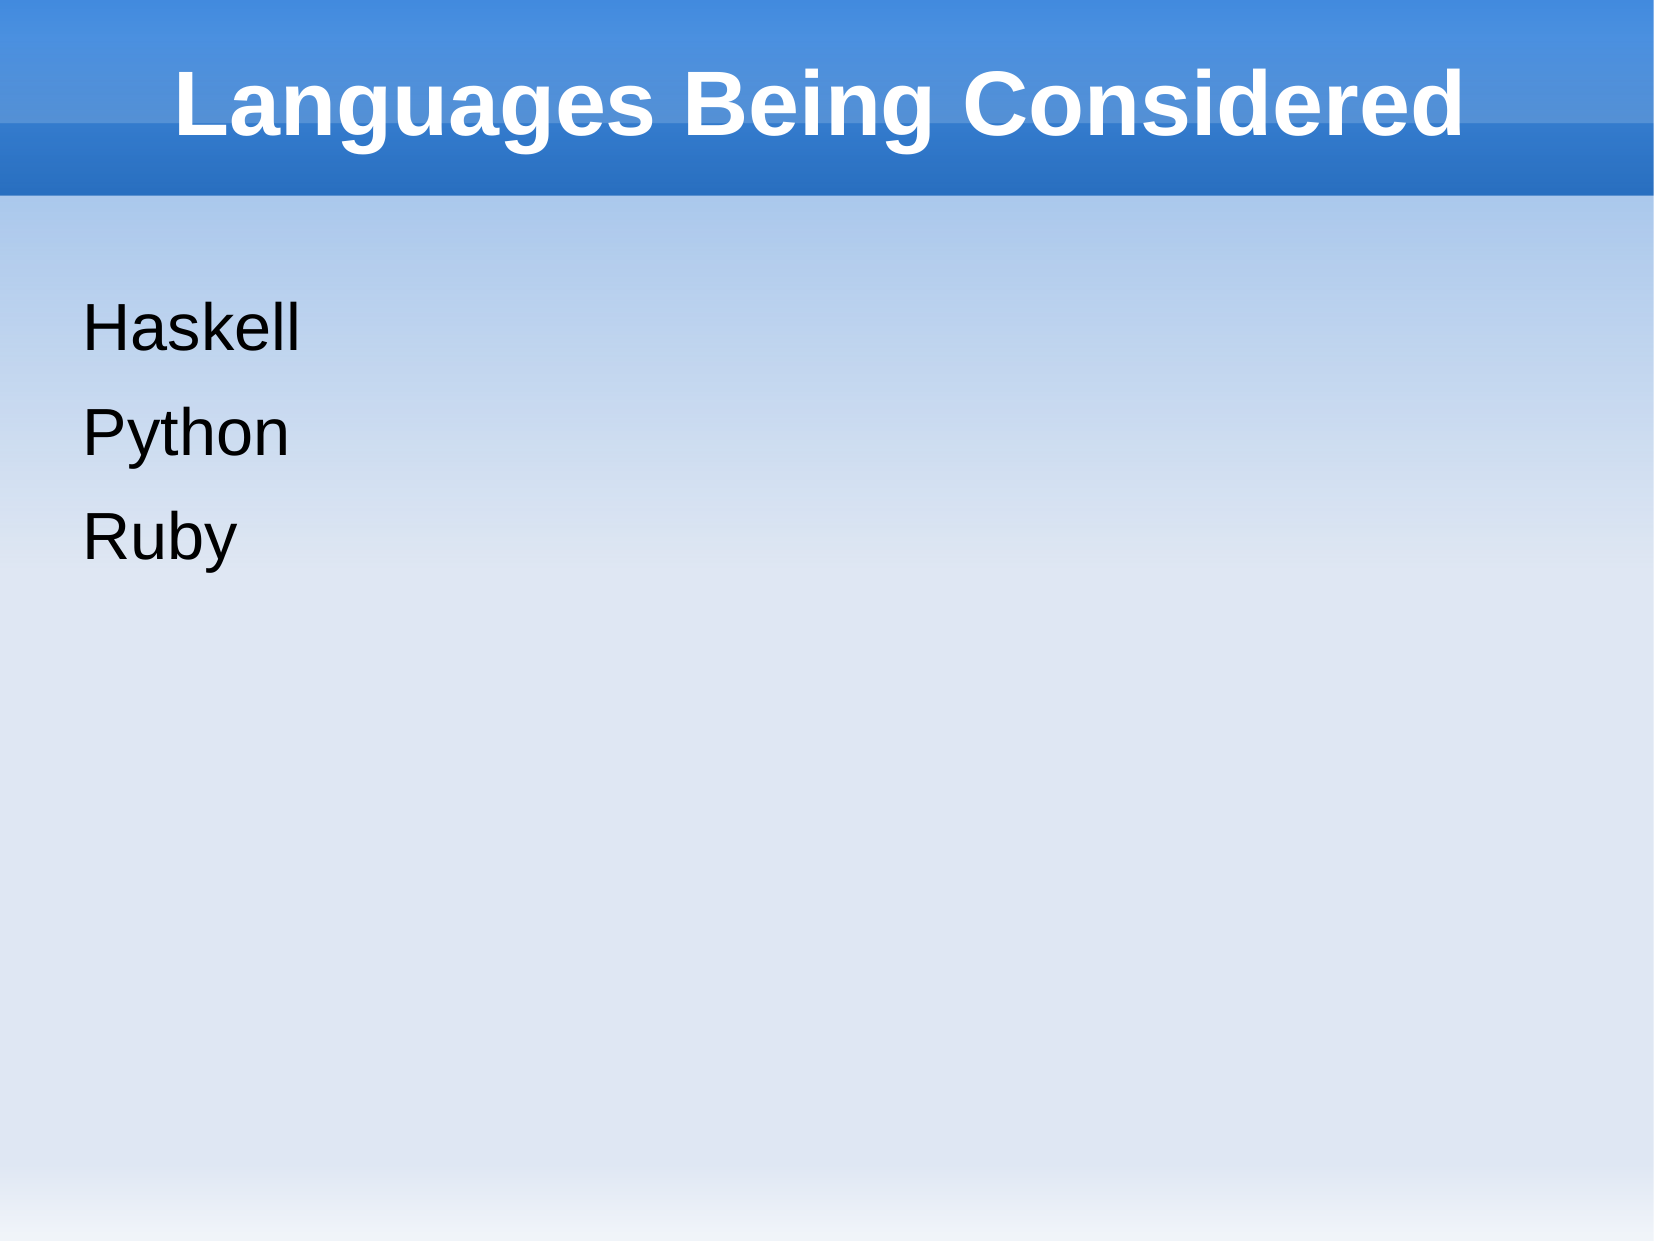

# Languages Being Considered
Haskell
Python
Ruby